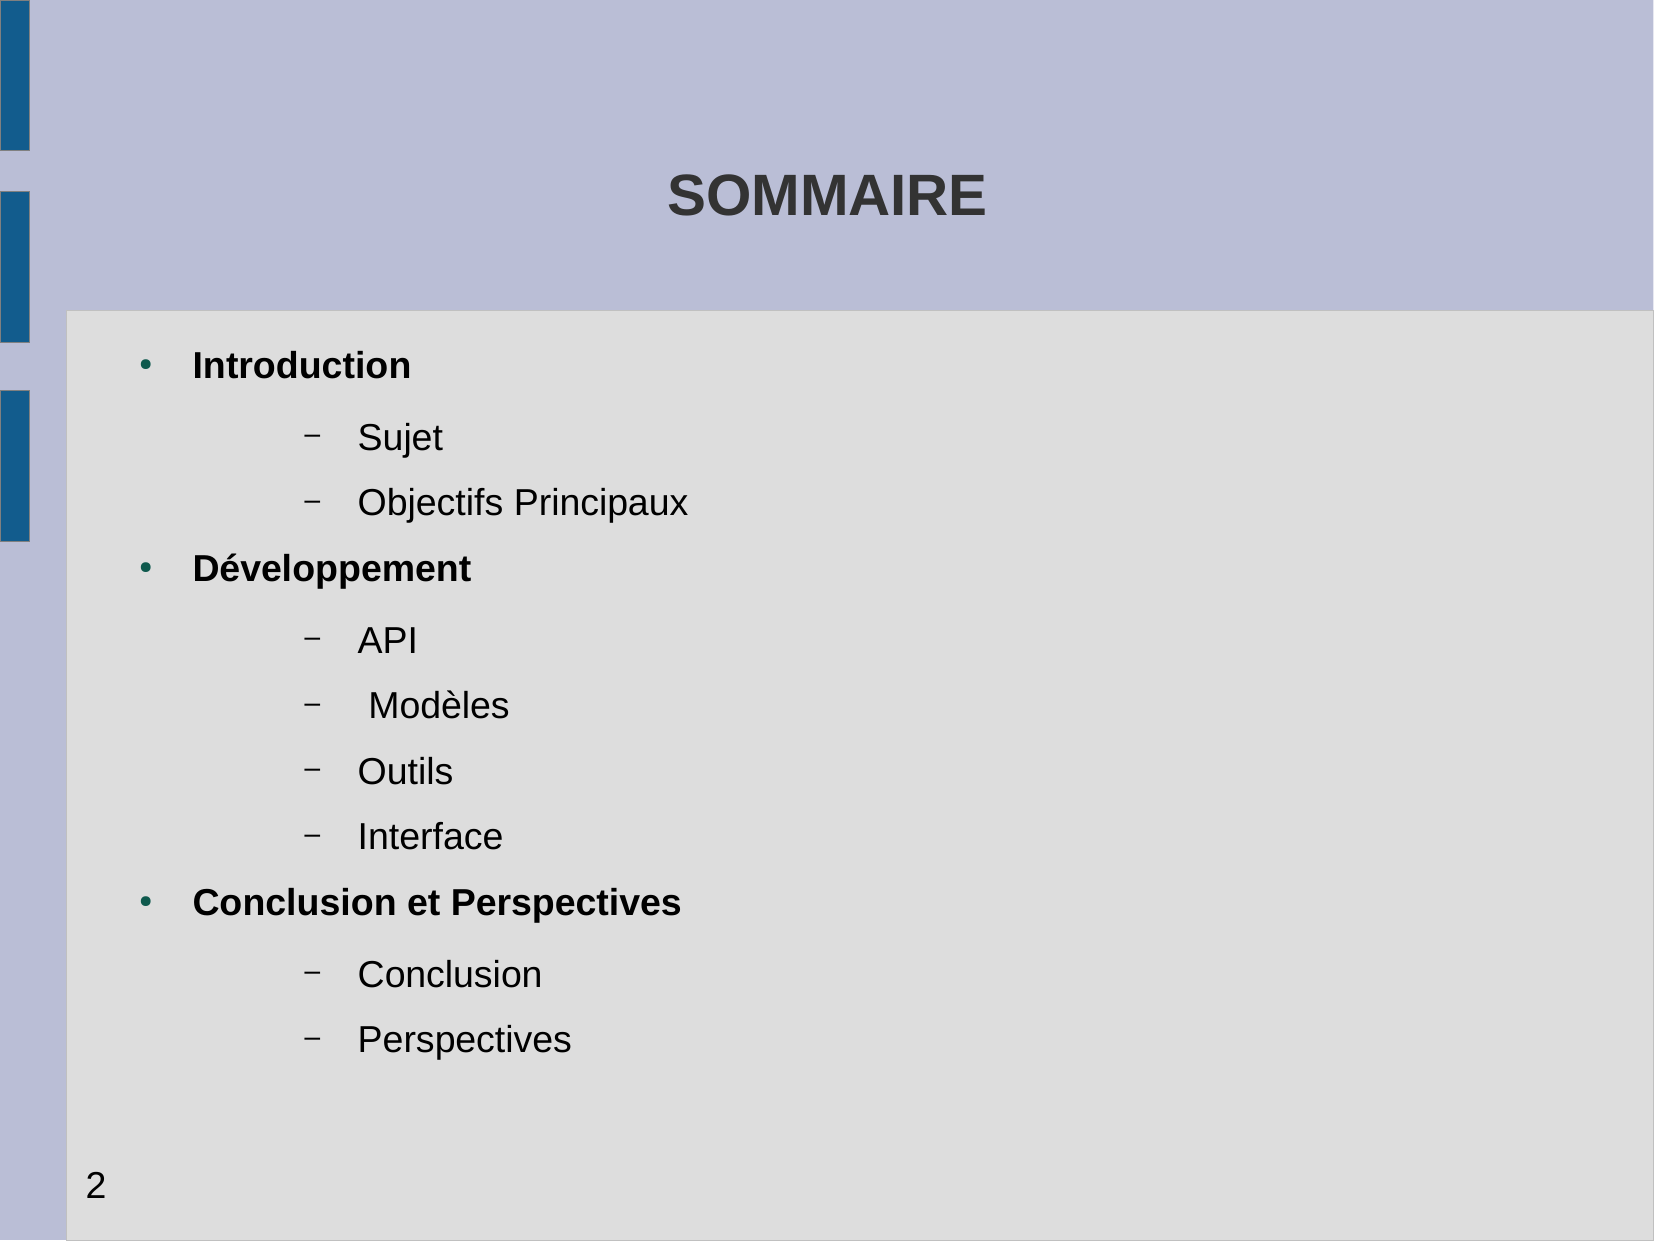

# SOMMAIRE
Introduction
Sujet
Objectifs Principaux
Développement
API
 Modèles
Outils
Interface
Conclusion et Perspectives
Conclusion
Perspectives